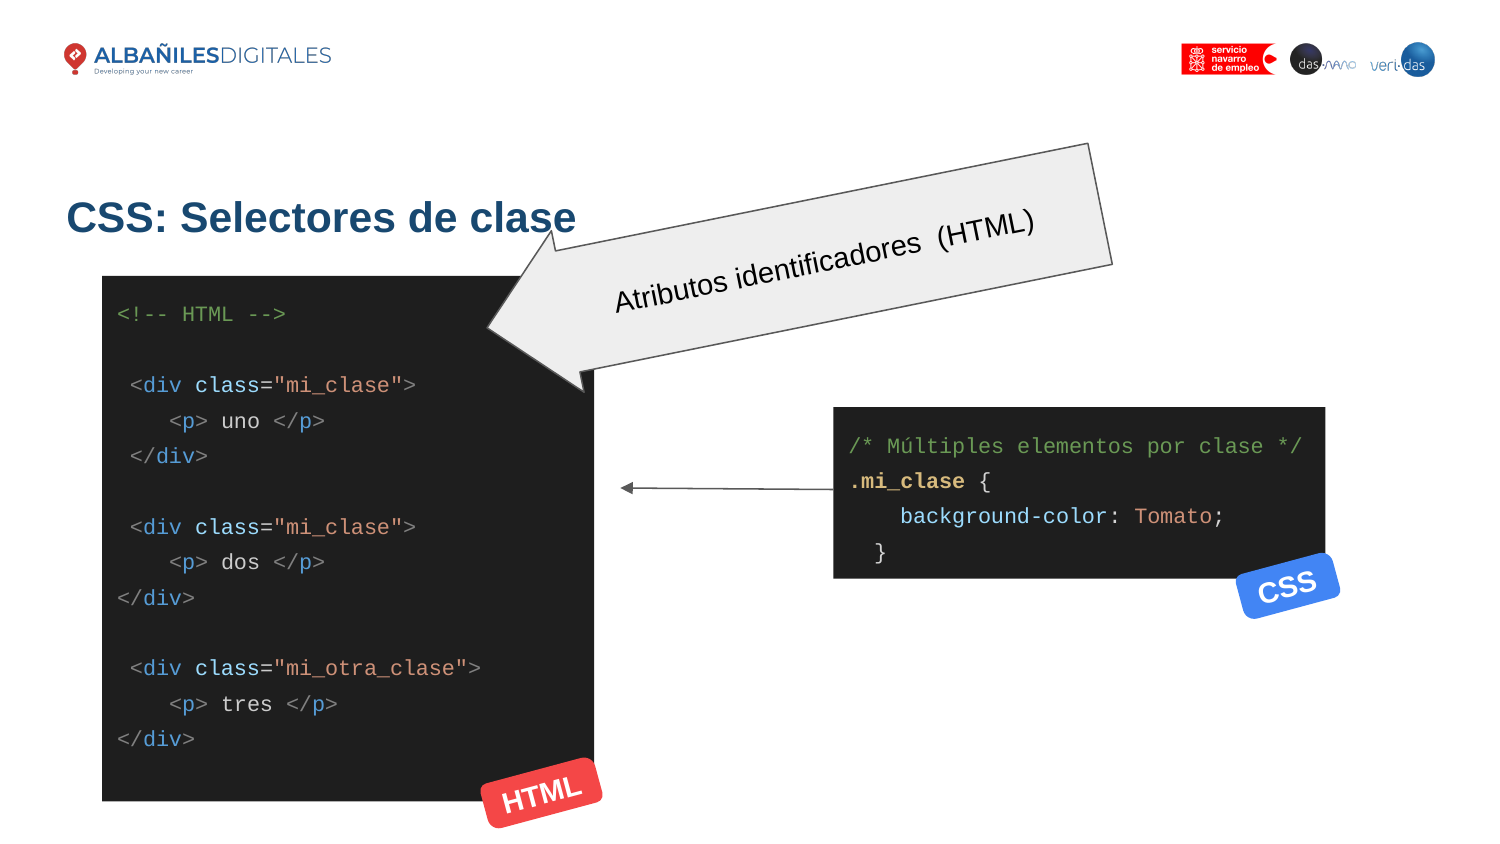

CSS: Selectores de clase
Atributos identificadores (HTML)
<!-- HTML -->
 <div class="mi_clase">
 <p> uno </p>
 </div>
 <div class="mi_clase">
 <p> dos </p>
</div>
 <div class="mi_otra_clase">
 <p> tres </p>
</div>
/* Múltiples elementos por clase */
.mi_clase {
 background-color: Tomato;
 }
CSS
HTML